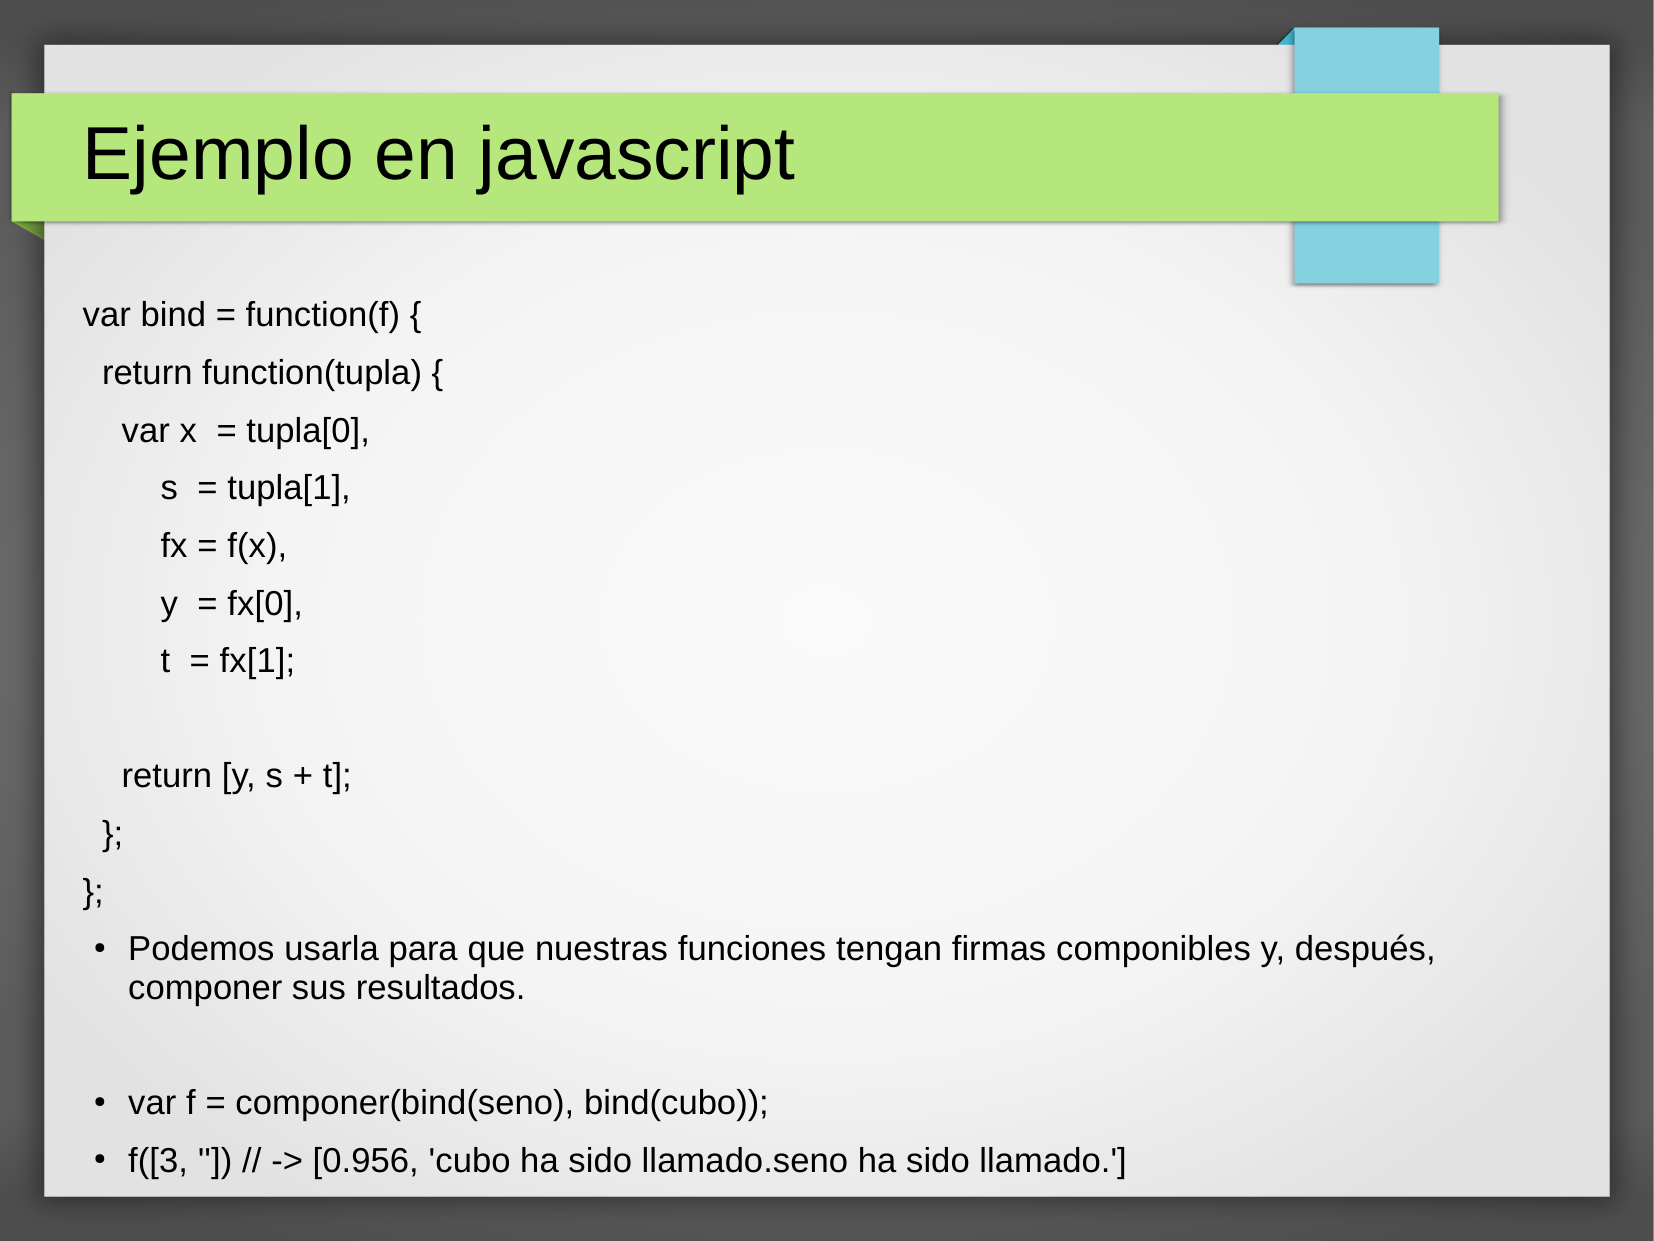

# Ejemplo en javascript
var bind = function(f) {
 return function(tupla) {
 var x = tupla[0],
 s = tupla[1],
 fx = f(x),
 y = fx[0],
 t = fx[1];
 return [y, s + t];
 };
};
Podemos usarla para que nuestras funciones tengan firmas componibles y, después, componer sus resultados.
var f = componer(bind(seno), bind(cubo));
f([3, '']) // -> [0.956, 'cubo ha sido llamado.seno ha sido llamado.']